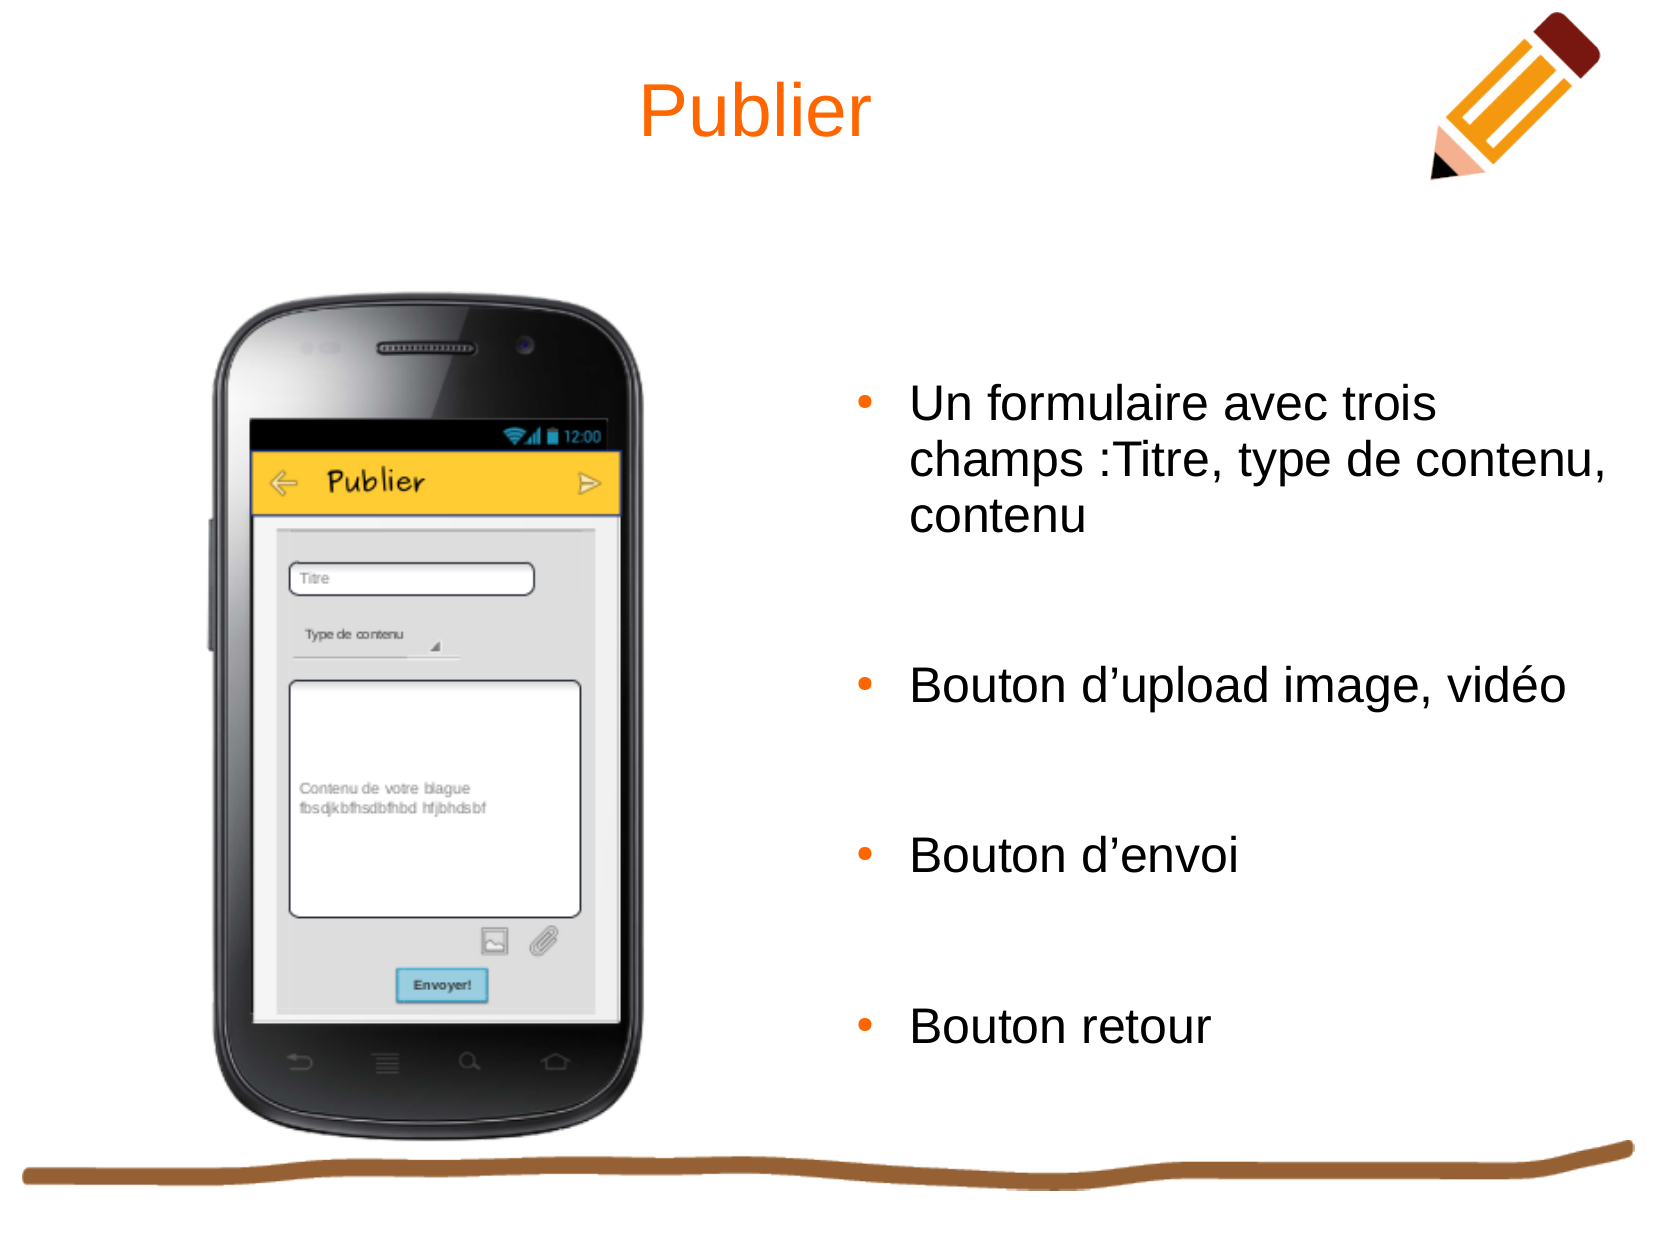

# Publier
Un formulaire avec trois champs :Titre, type de contenu, contenu
Bouton d’upload image, vidéo
Bouton d’envoi
Bouton retour